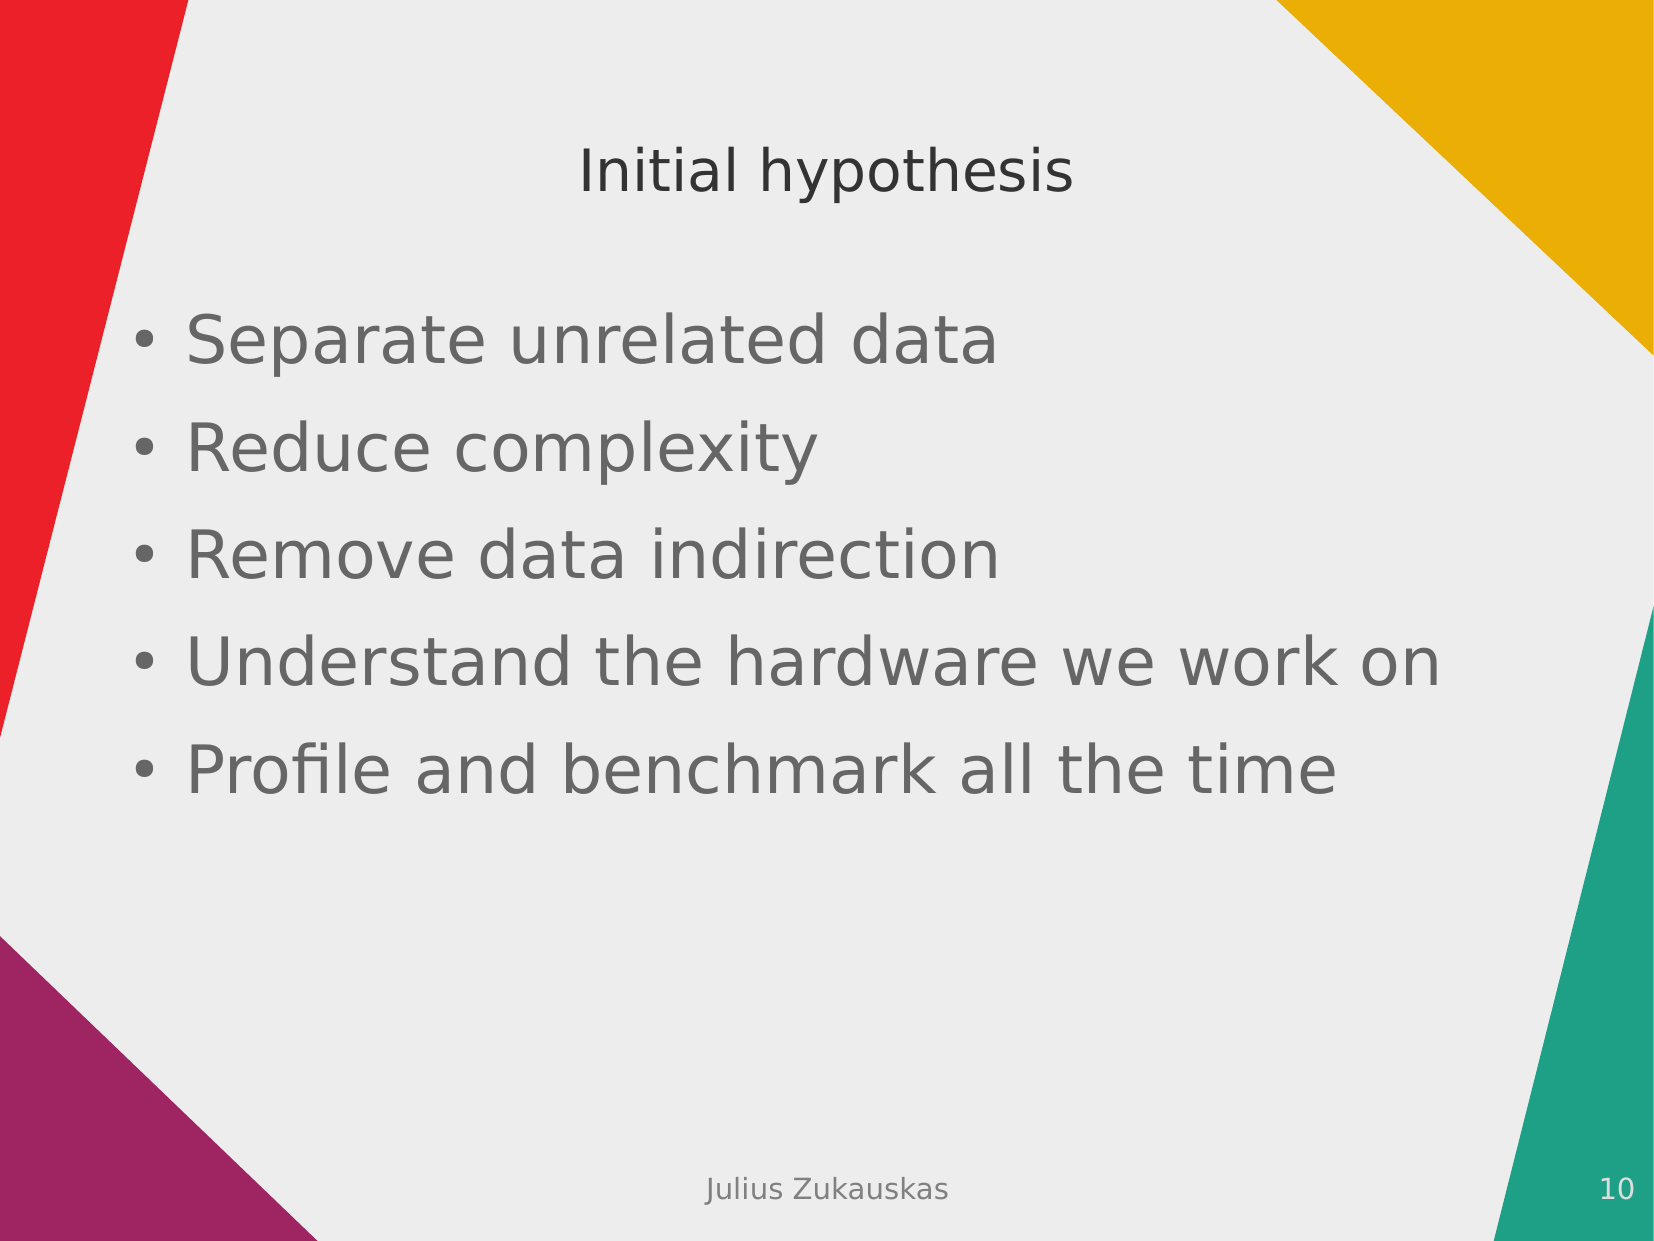

# Initial hypothesis
Separate unrelated data
Reduce complexity
Remove data indirection
Understand the hardware we work on
Profile and benchmark all the time
Julius Zukauskas
10